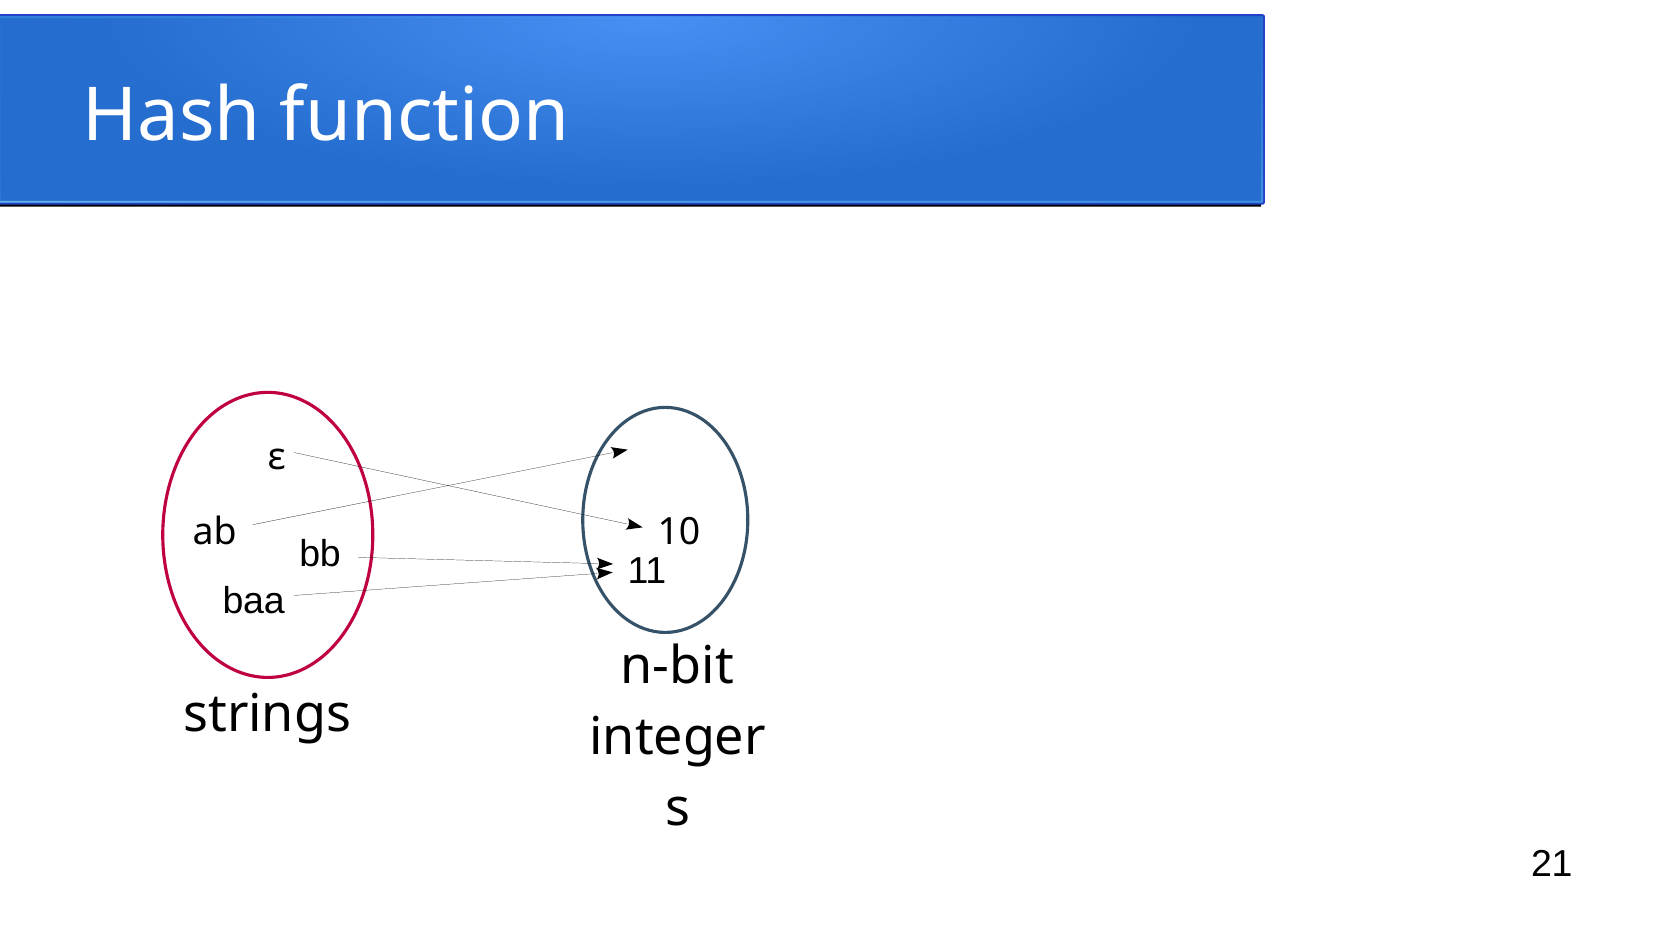

# Hash function
ε
ab
10
bb
11
baa
n-bit integers
strings